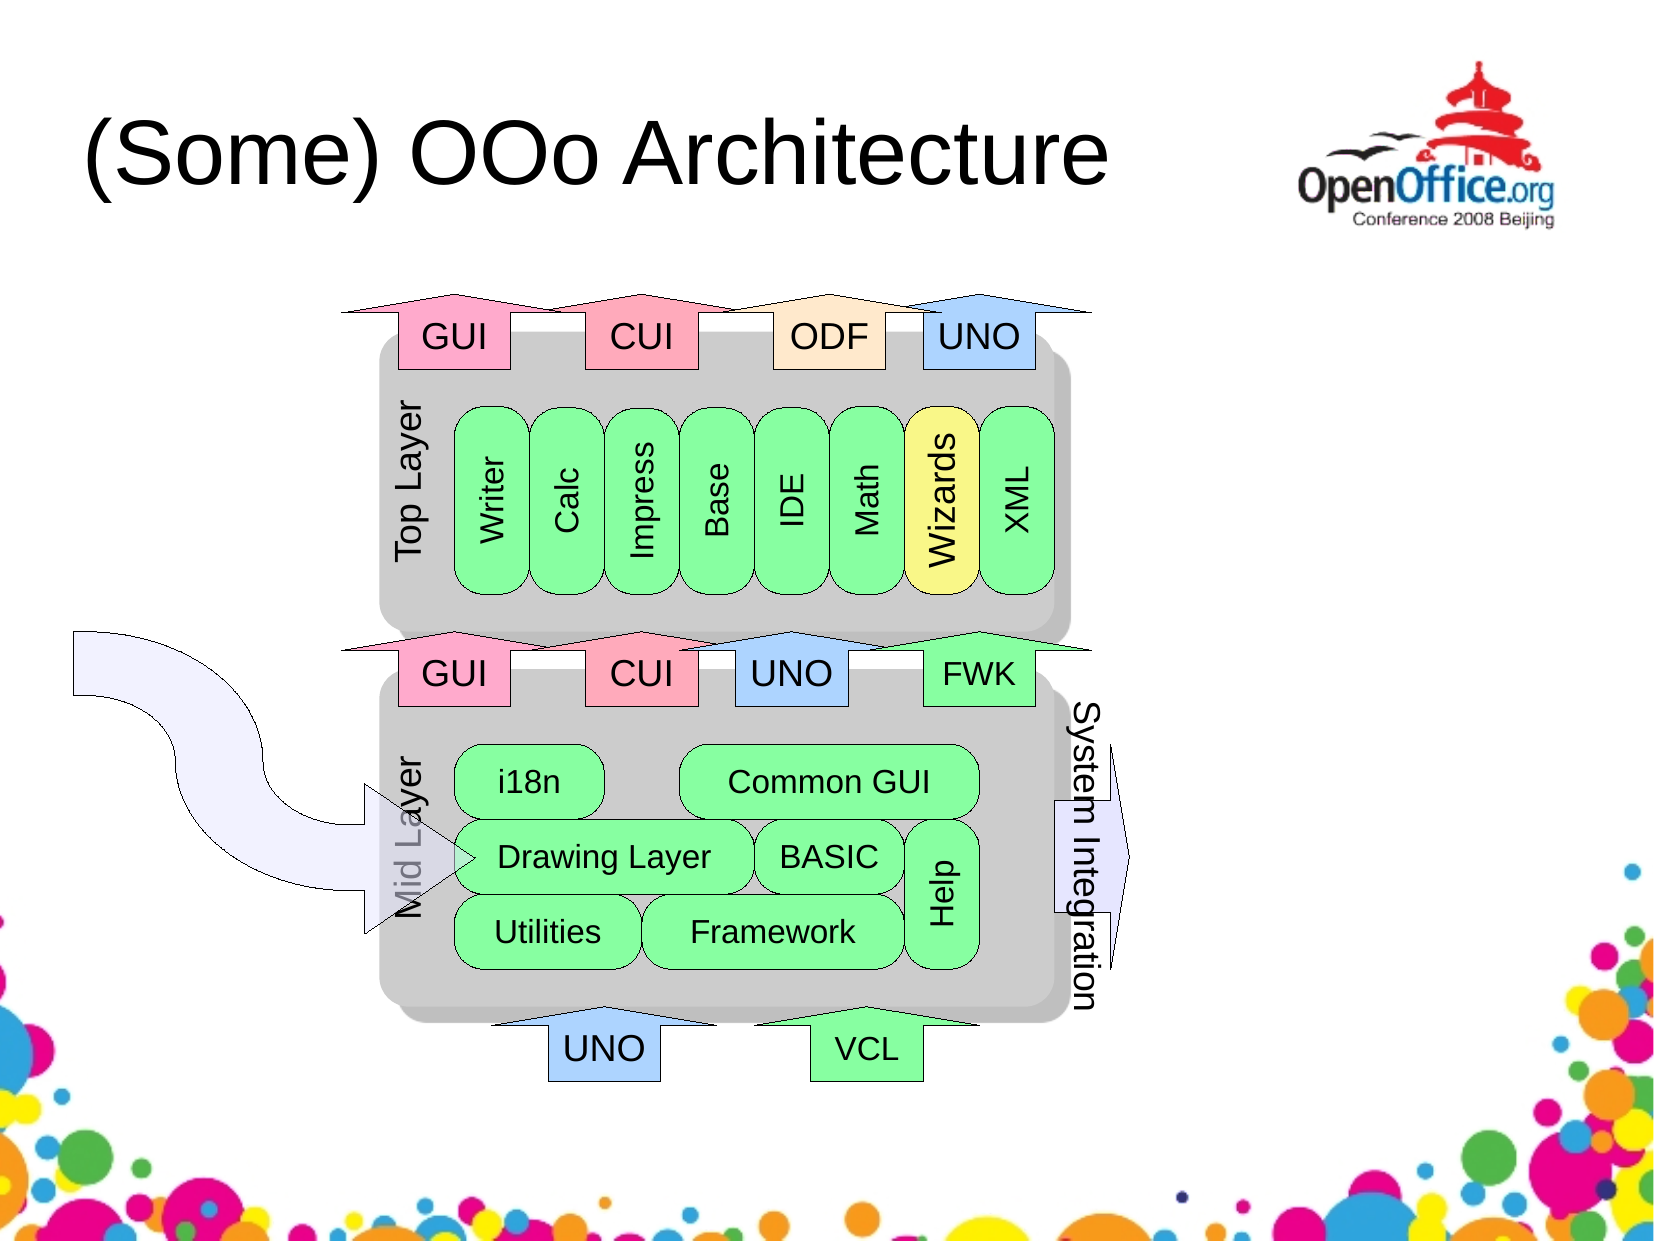

# (Some) OOo Architecture
Top Layer
GUI
CUI
ODF
UNO
Writer
Math
Wizards
XML
Calc
Base
IDE
Impress
Mid Layer
GUI
CUI
UNO
FWK
i18n
Common GUI
Drawing Layer
BASIC
System Integration
Help
Utilities
Framework
UNO
VCL